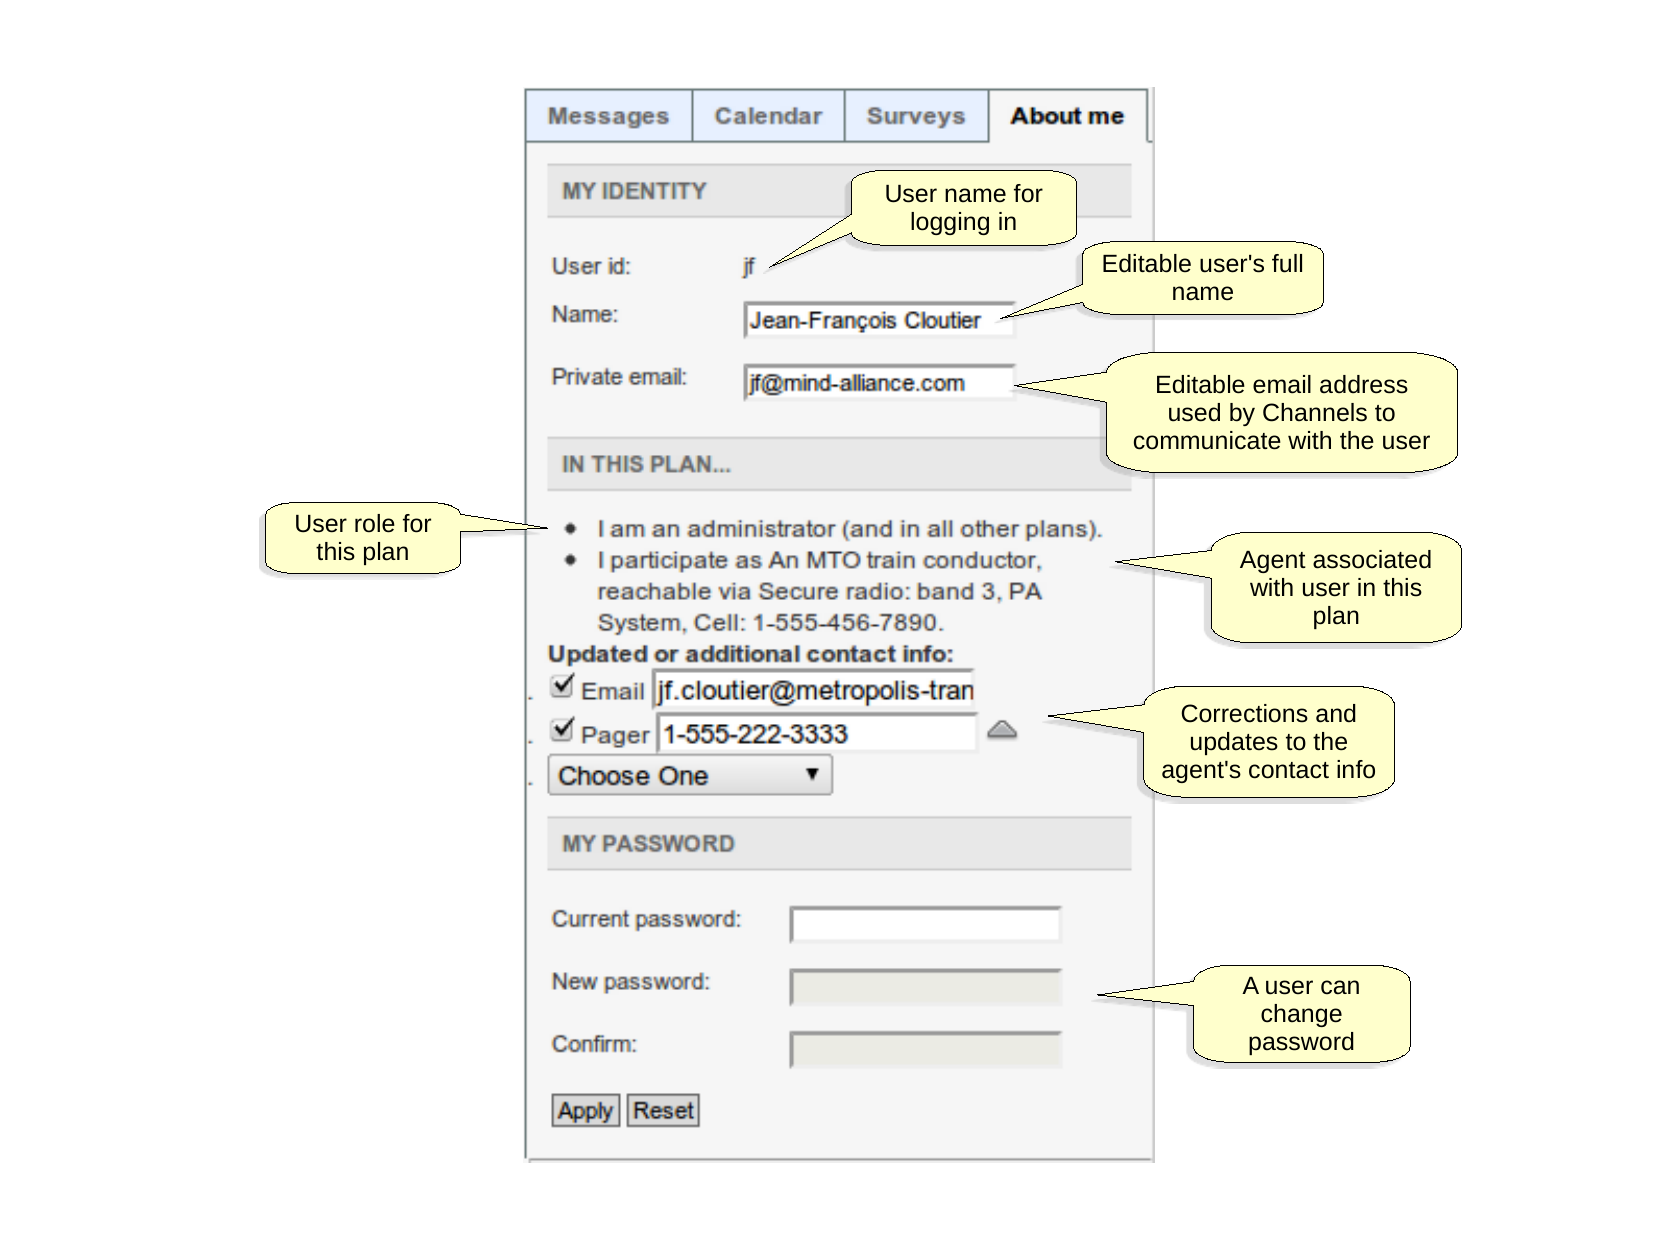

User name for logging in
Editable user's full name
Editable email address used by Channels to communicate with the user
User role for this plan
Agent associated with user in this plan
Corrections and updates to the agent's contact info
A user can change password